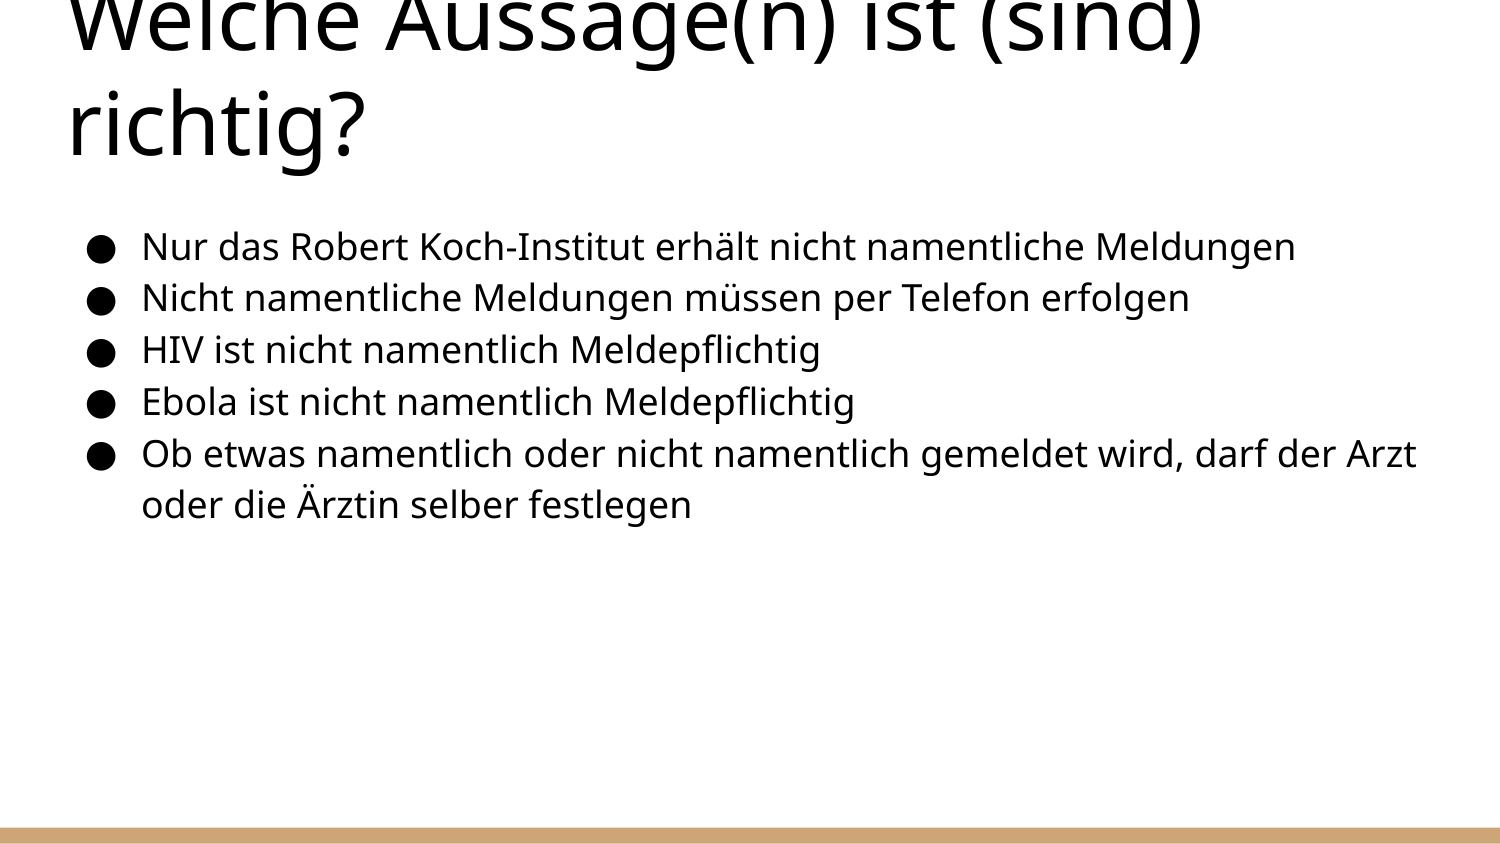

# Welche Aussage(n) ist (sind) richtig?
Nur das Robert Koch-Institut erhält nicht namentliche Meldungen
Nicht namentliche Meldungen müssen per Telefon erfolgen
HIV ist nicht namentlich Meldepflichtig
Ebola ist nicht namentlich Meldepflichtig
Ob etwas namentlich oder nicht namentlich gemeldet wird, darf der Arzt oder die Ärztin selber festlegen